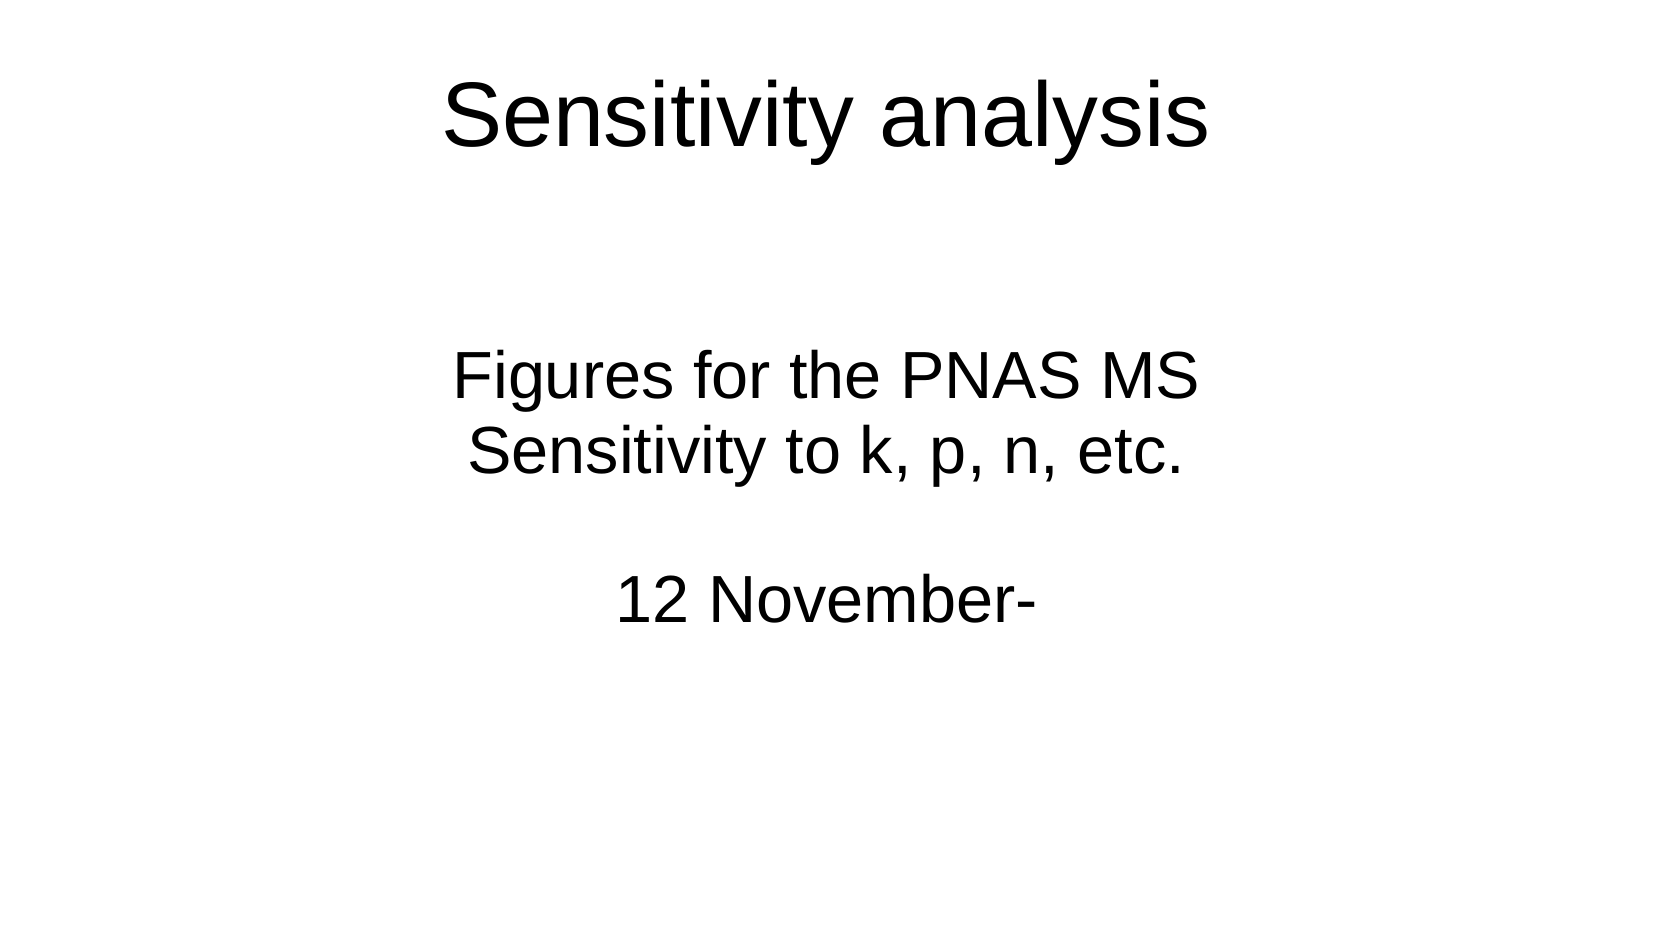

# Sensitivity analysis
Figures for the PNAS MS
Sensitivity to k, p, n, etc.
12 November-